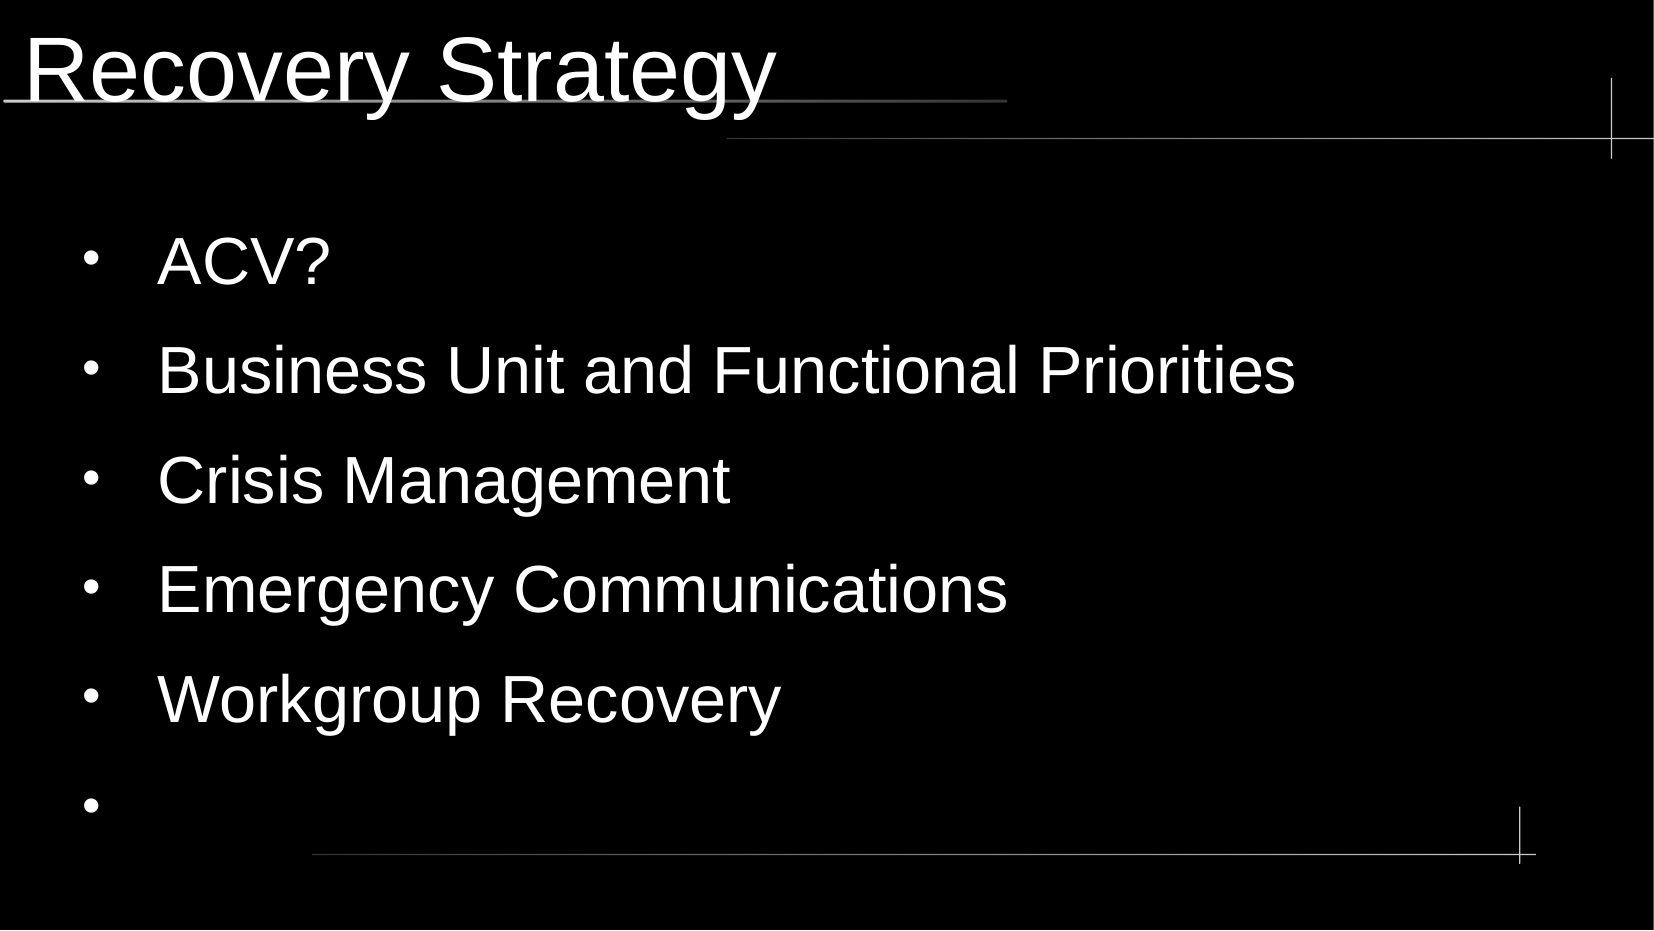

# Recovery Strategy
ACV?
Business Unit and Functional Priorities
Crisis Management
Emergency Communications
Workgroup Recovery